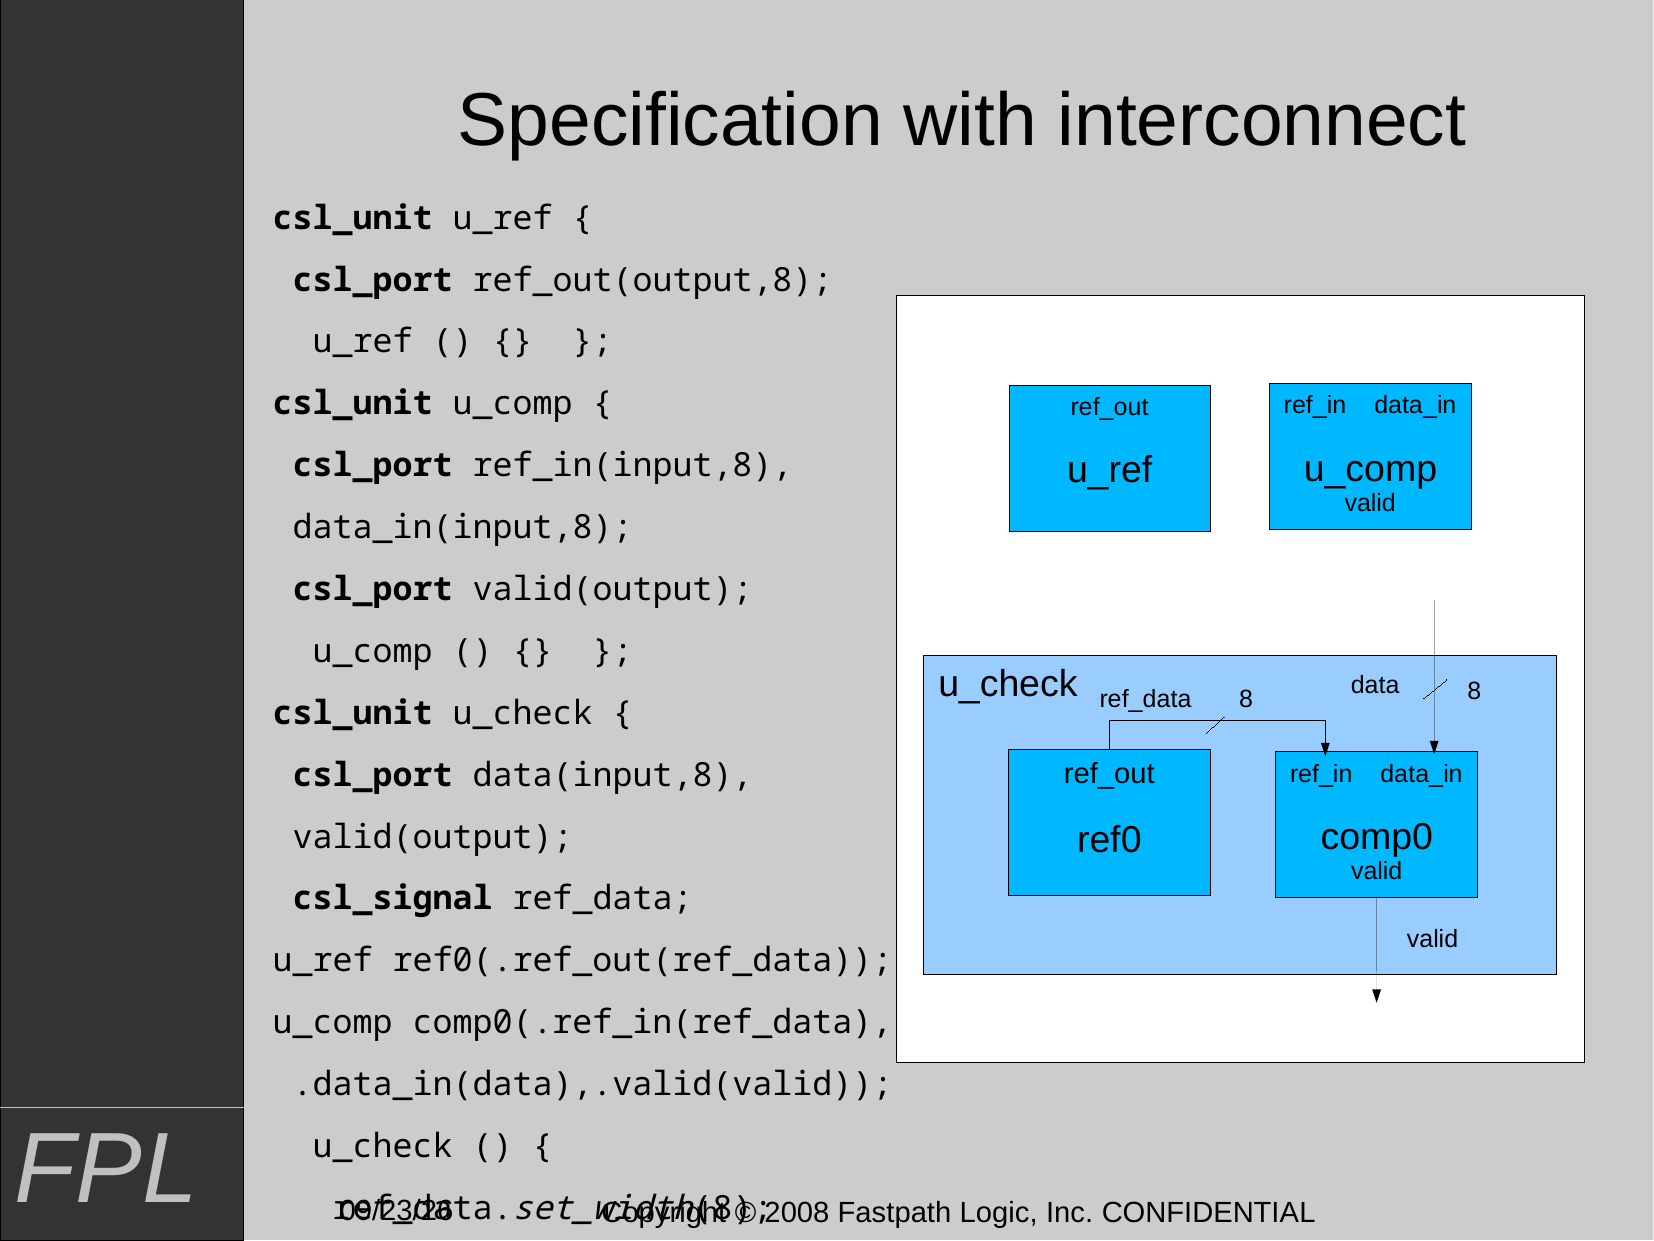

# Specification with interconnect
csl_unit u_ref {
 csl_port ref_out(output,8);
 u_ref () {} };
csl_unit u_comp {
 csl_port ref_in(input,8),
 data_in(input,8);
 csl_port valid(output);
 u_comp () {} };
csl_unit u_check {
 csl_port data(input,8),
 valid(output);
 csl_signal ref_data;
u_ref ref0(.ref_out(ref_data));
u_comp comp0(.ref_in(ref_data),
 .data_in(data),.valid(valid));
 u_check () {
 ref_data.set_width(8);
} };
ref_in data_in
u_comp
valid
ref_out
u_ref
u_check
data
8
8
ref_data
ref_out
ref0
ref_in data_in
comp0
valid
valid
Copyright Fastpath Logic Inc. @2007